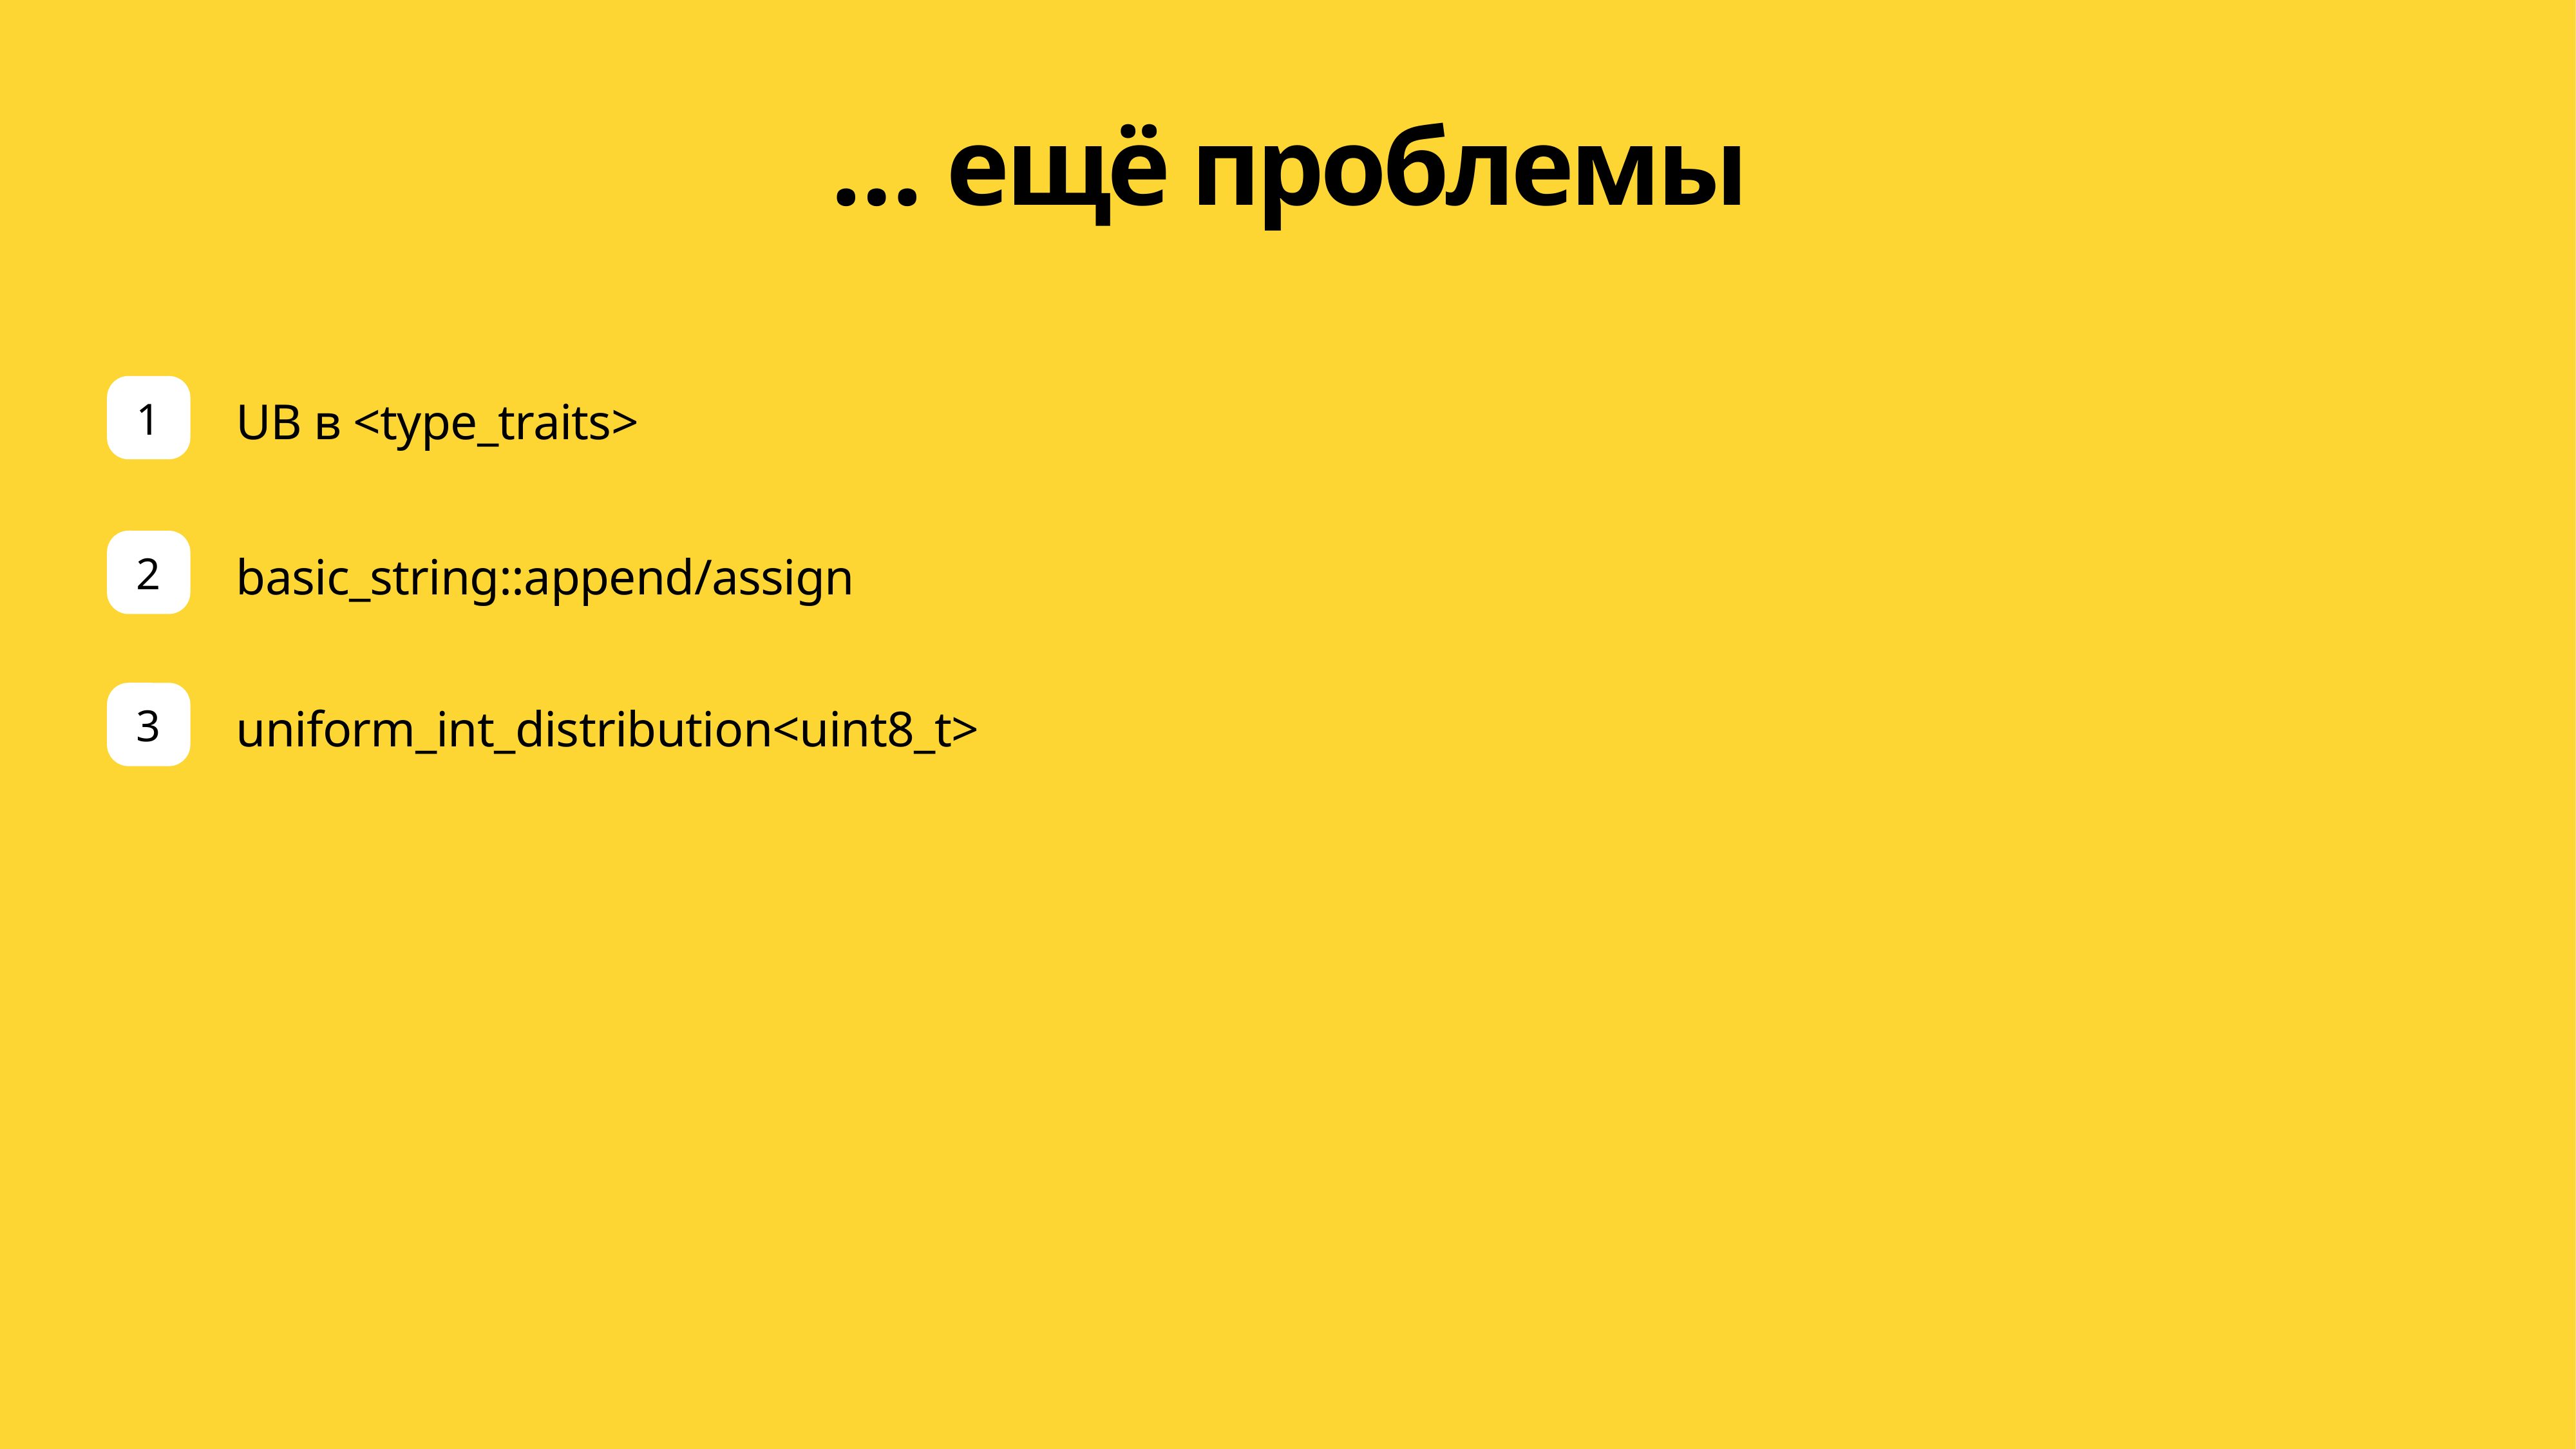

… ещё проблемы
#
1
UB в <type_traits>
2
basic_string::append/assign
3
uniform_int_distribution<uint8_t>